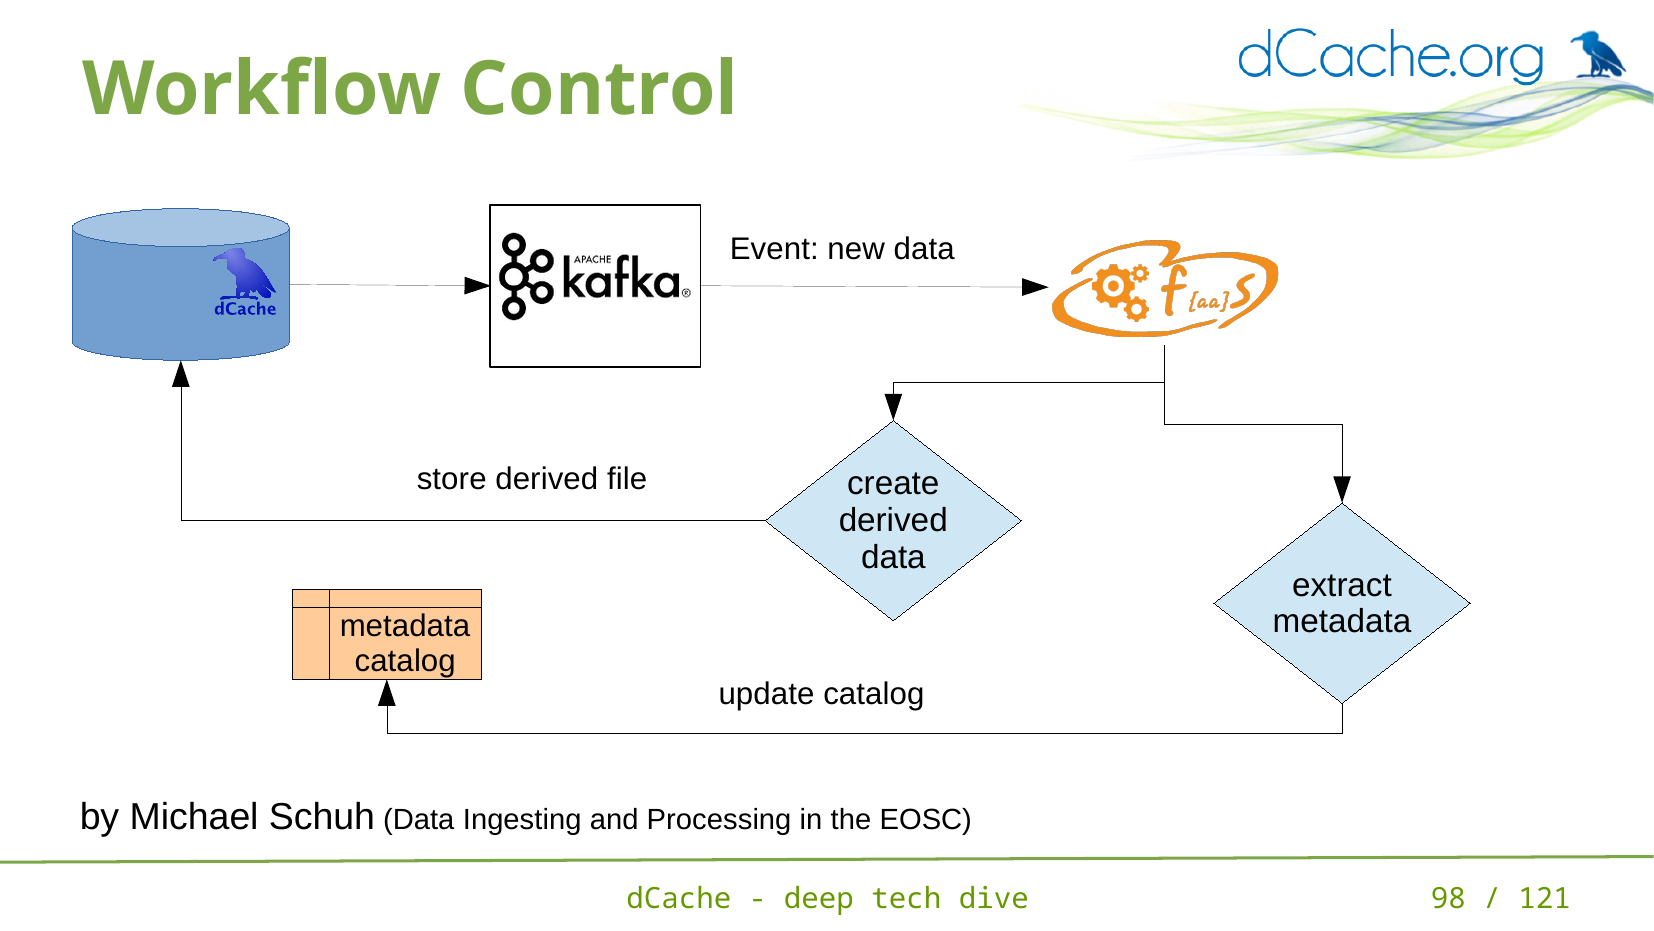

# Workflow Control
Event: new data
create
derived
data
store derived file
extract
metadata
metadata
catalog
update catalog
by Michael Schuh (Data Ingesting and Processing in the EOSC)
dCache - deep tech dive
98